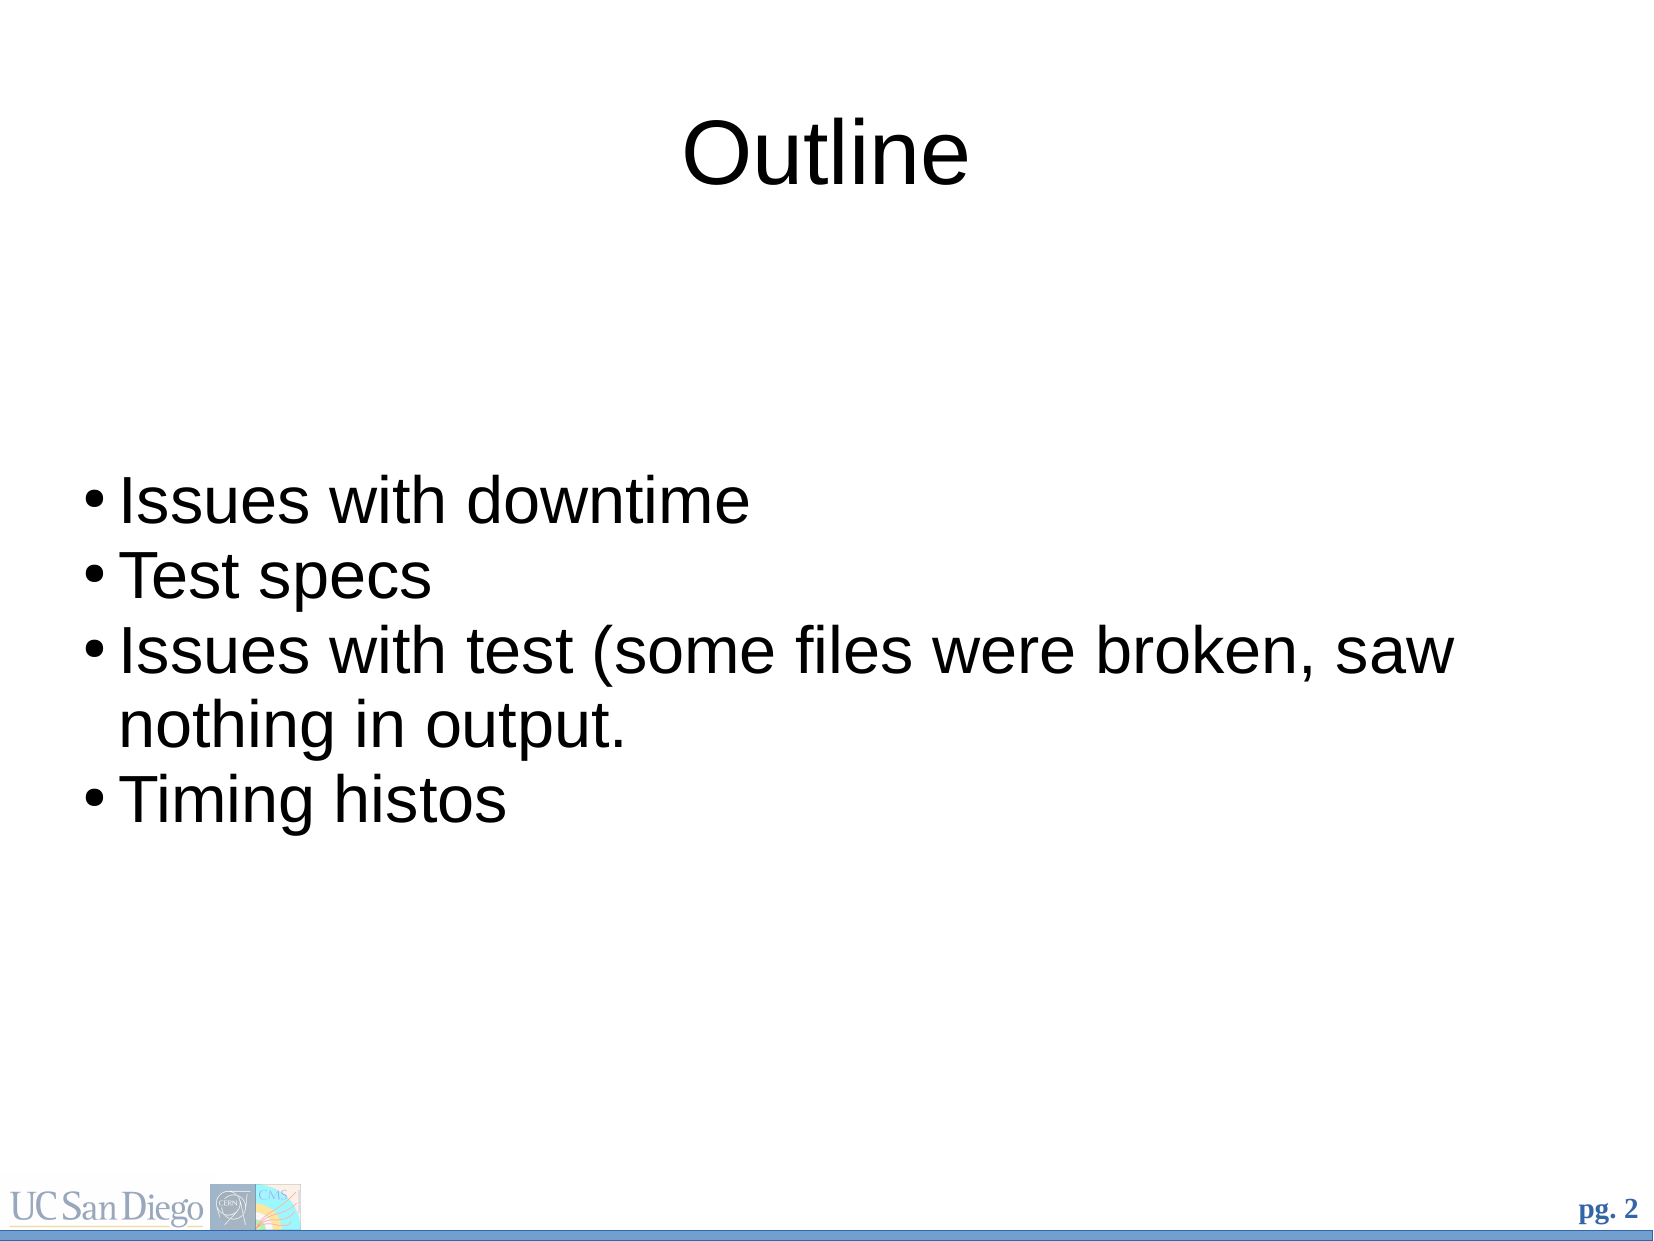

# Outline
Issues with downtime
Test specs
Issues with test (some files were broken, saw nothing in output.
Timing histos